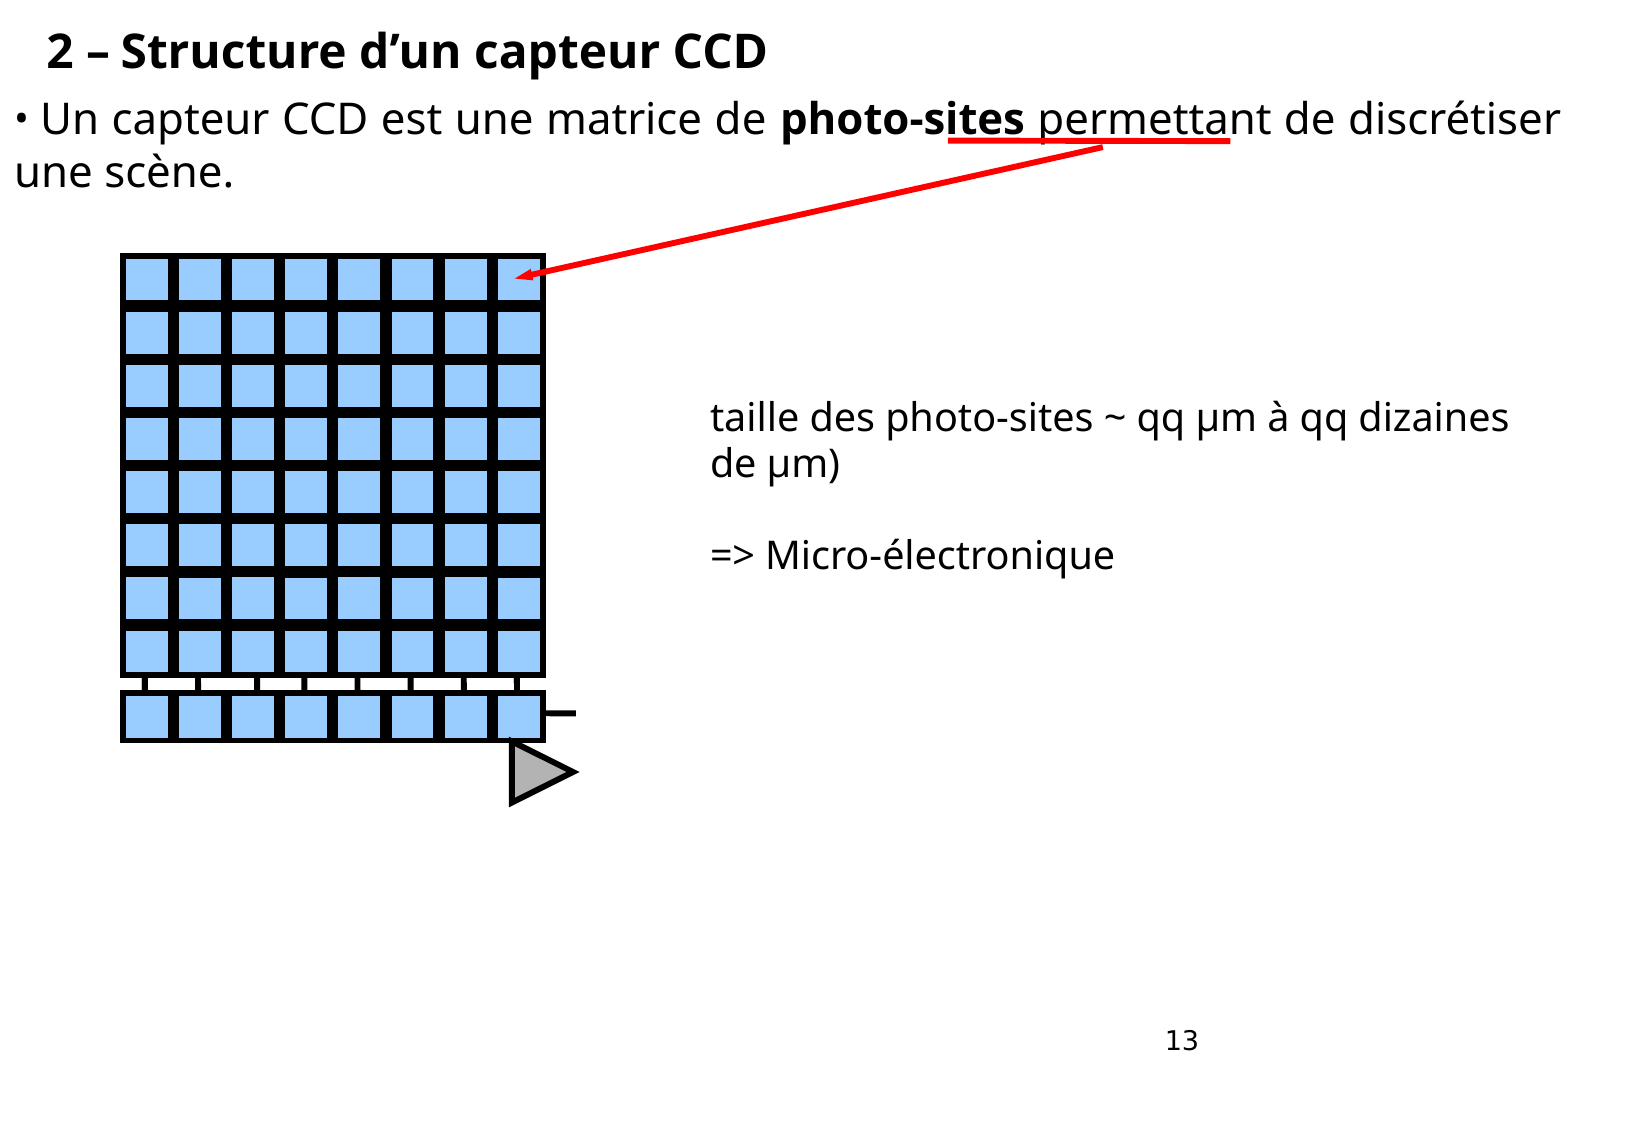

2 – Structure d’un capteur CCD
 Un capteur CCD est une matrice de photo-sites permettant de discrétiser une scène.
taille des photo-sites ~ qq μm à qq dizaines de μm)
=> Micro-électronique